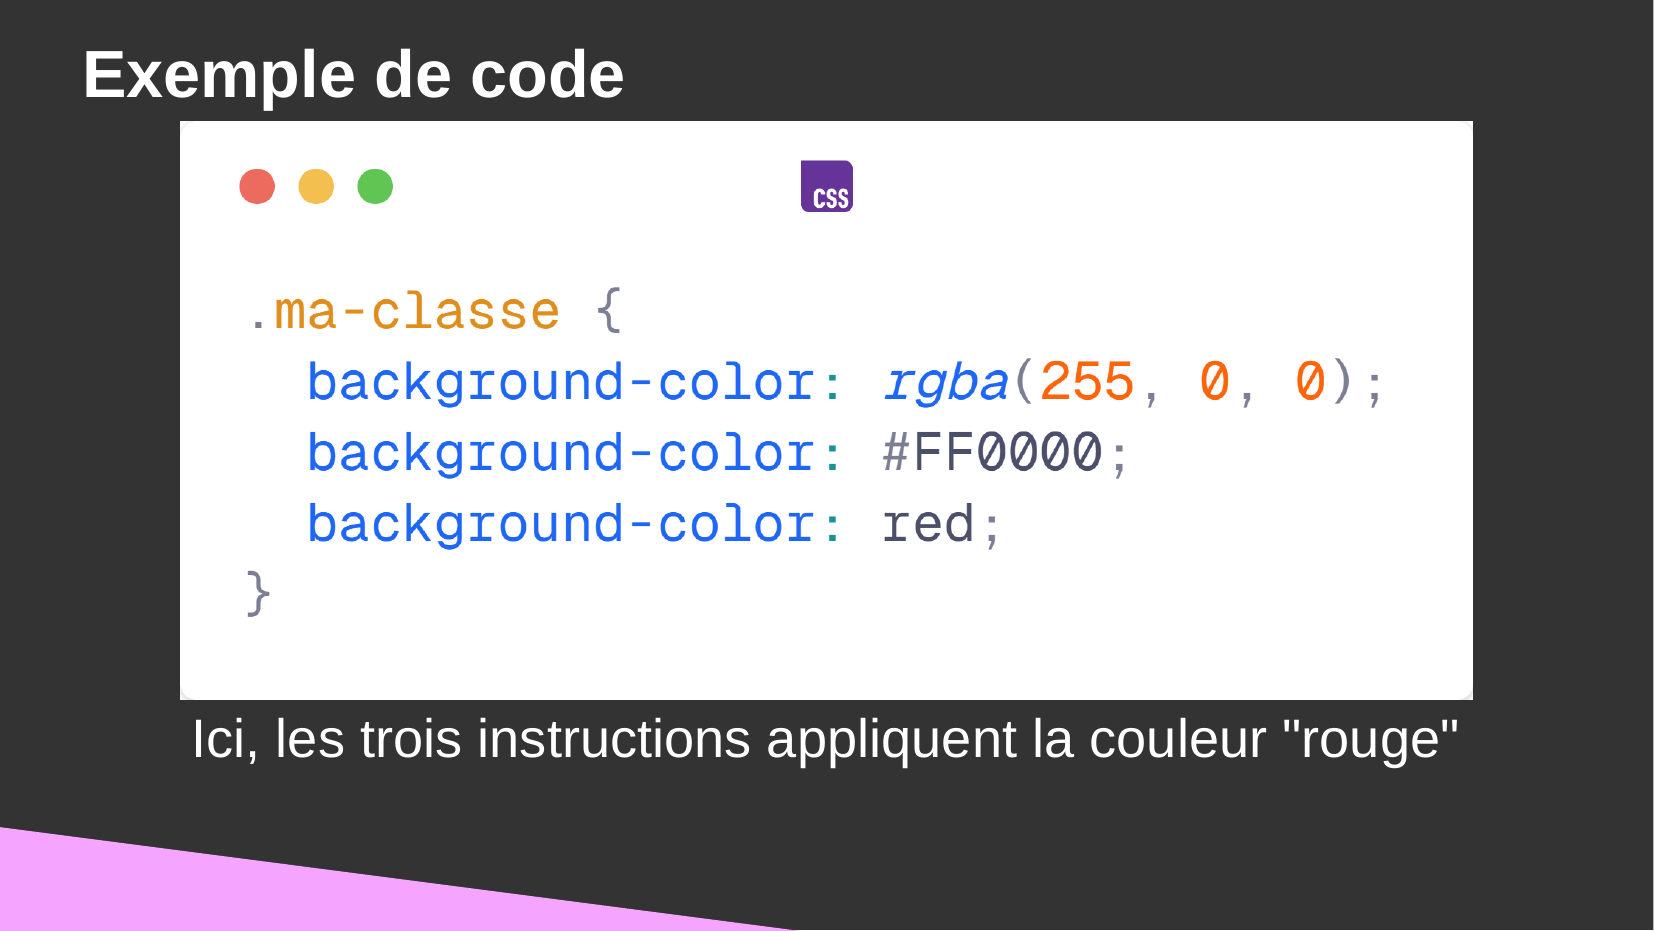

# Exemple de code
Ici, les trois instructions appliquent la couleur "rouge"